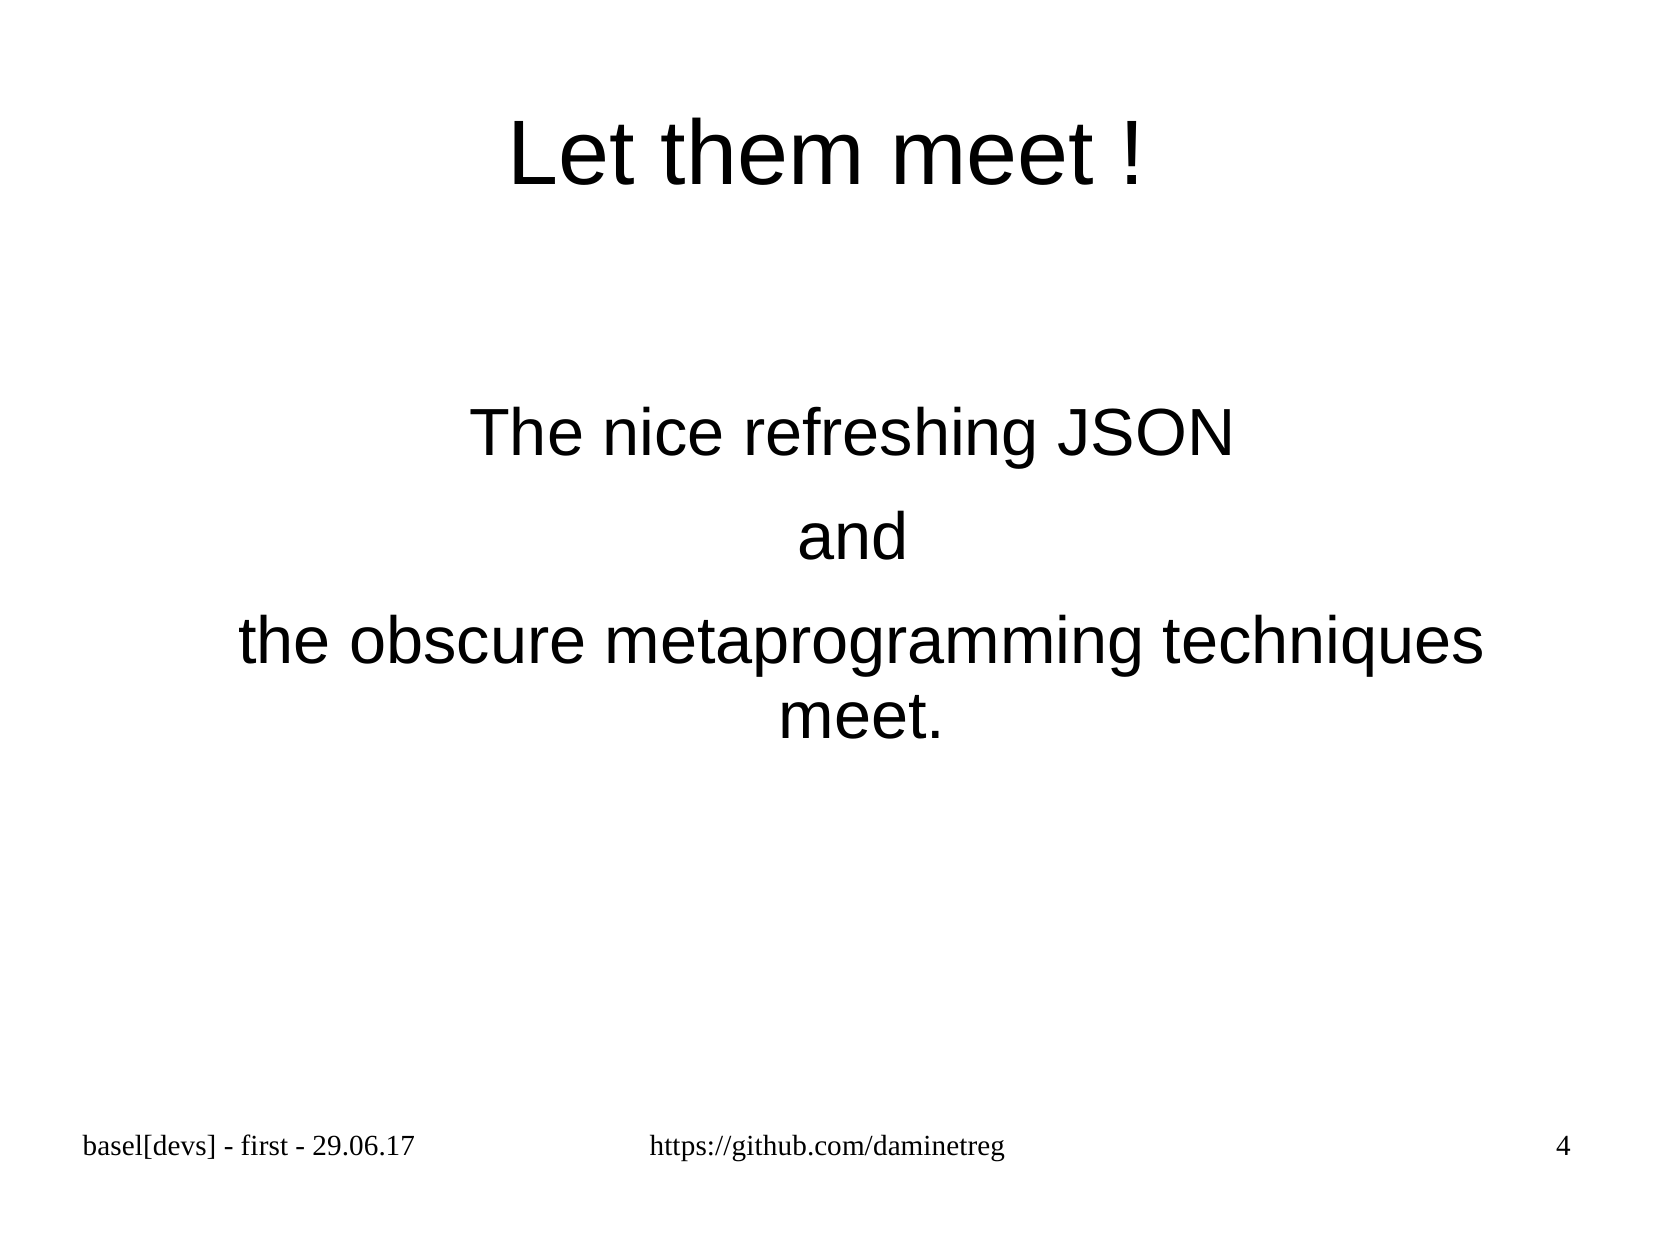

# Let them meet !
The nice refreshing JSON
and
the obscure metaprogramming techniques meet.
basel[devs] - first - 29.06.17
https://github.com/daminetreg
4